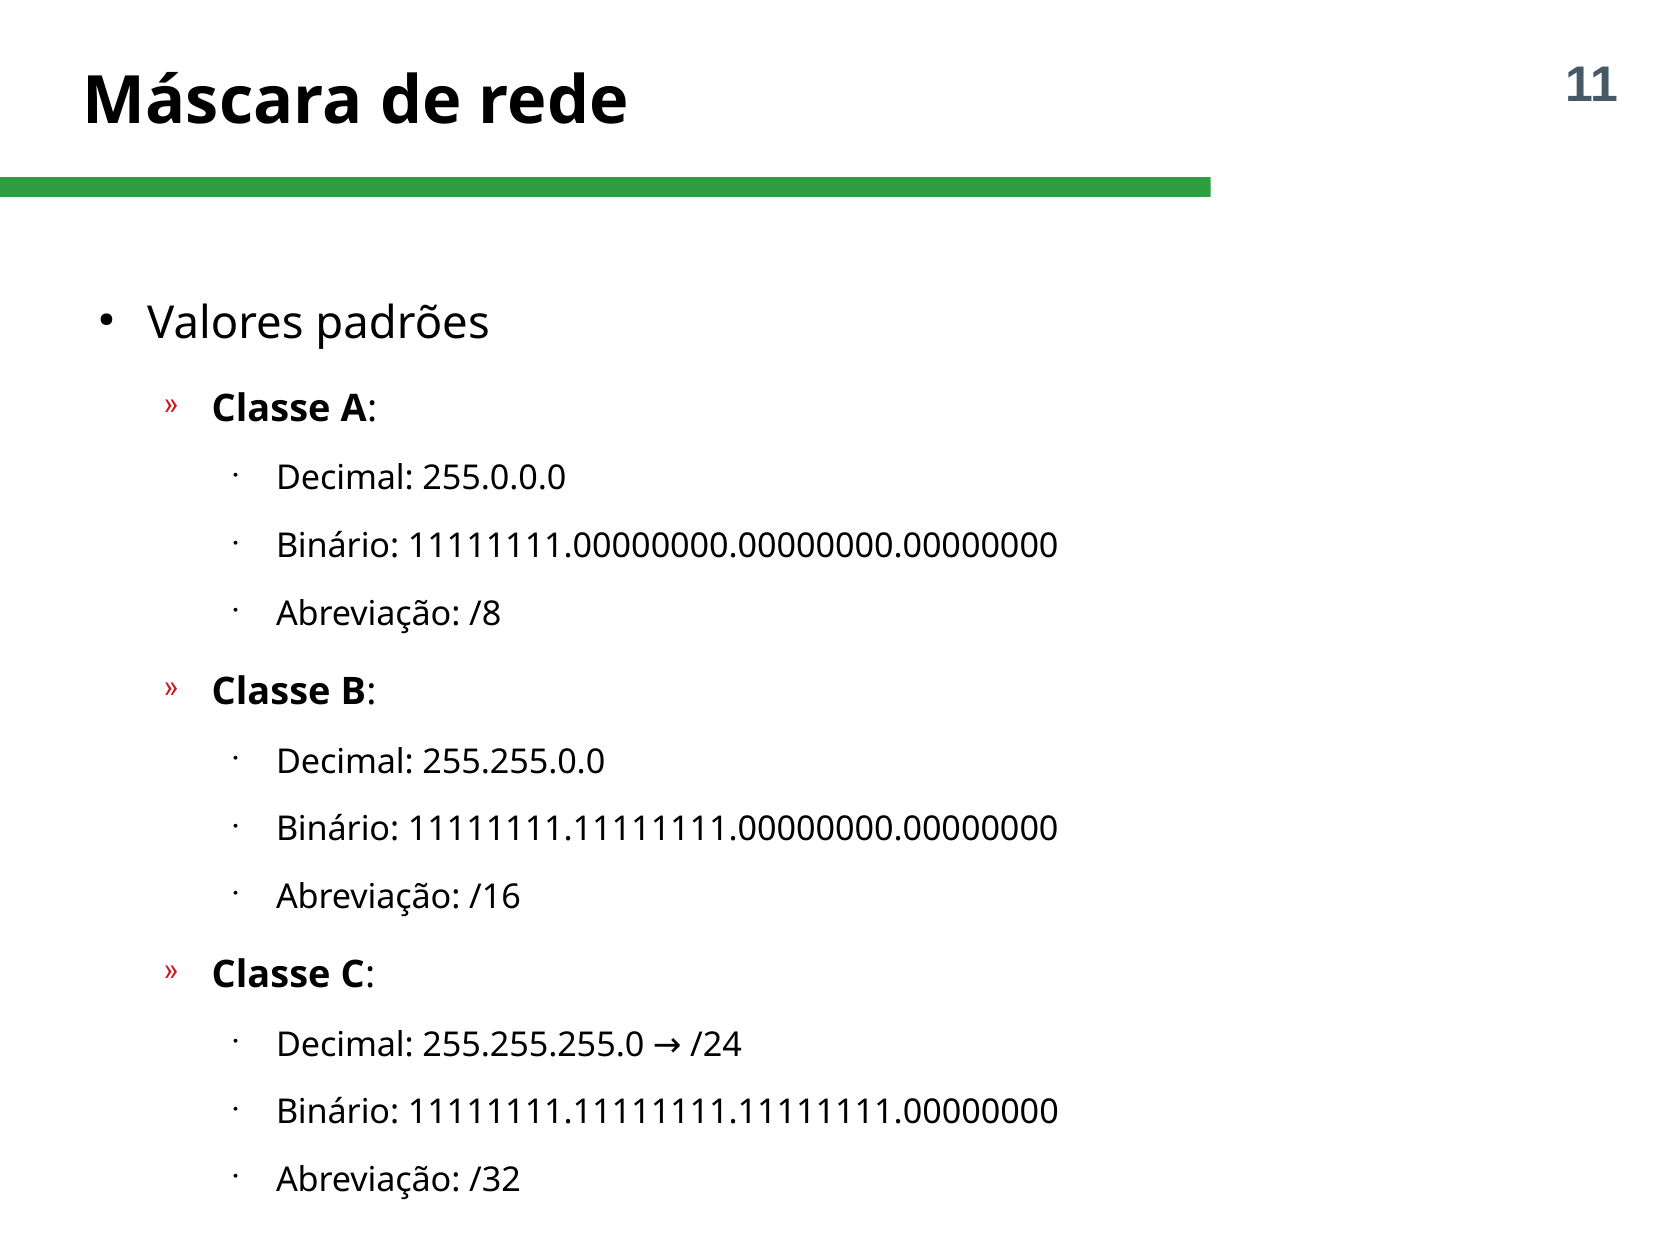

# Máscara de rede
Valores padrões
Classe A:
Decimal: 255.0.0.0
Binário: 11111111.00000000.00000000.00000000
Abreviação: /8
Classe B:
Decimal: 255.255.0.0
Binário: 11111111.11111111.00000000.00000000
Abreviação: /16
Classe C:
Decimal: 255.255.255.0 → /24
Binário: 11111111.11111111.11111111.00000000
Abreviação: /32